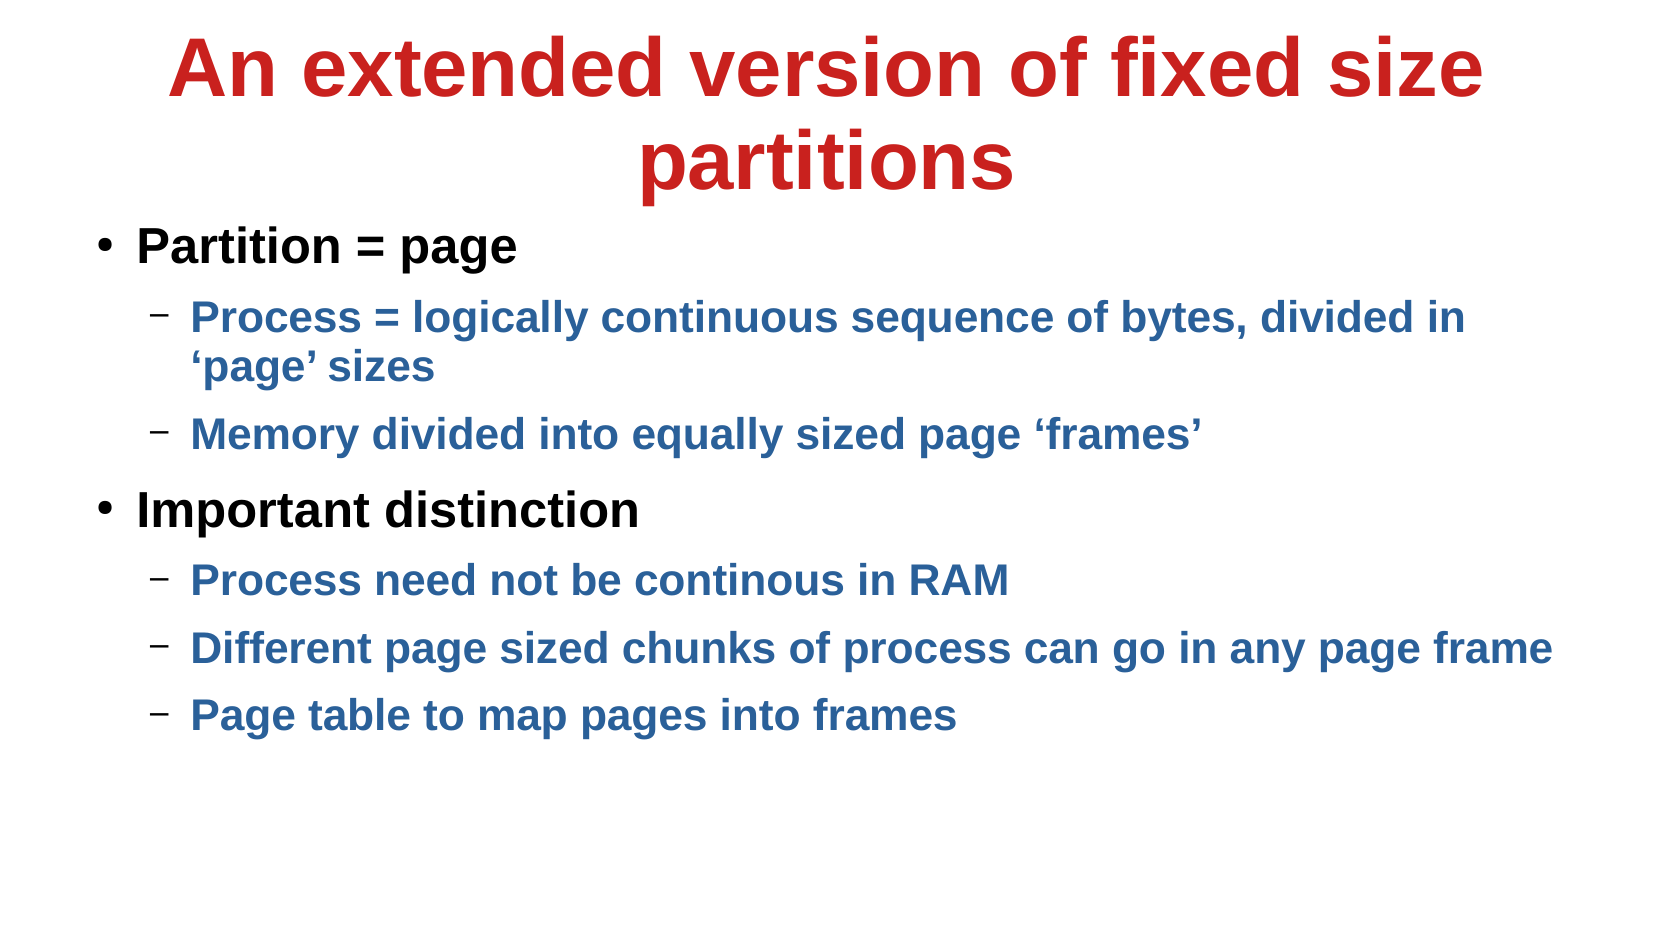

# An extended version of fixed size partitions
Partition = page
Process = logically continuous sequence of bytes, divided in ‘page’ sizes
Memory divided into equally sized page ‘frames’
Important distinction
Process need not be continous in RAM
Different page sized chunks of process can go in any page frame
Page table to map pages into frames